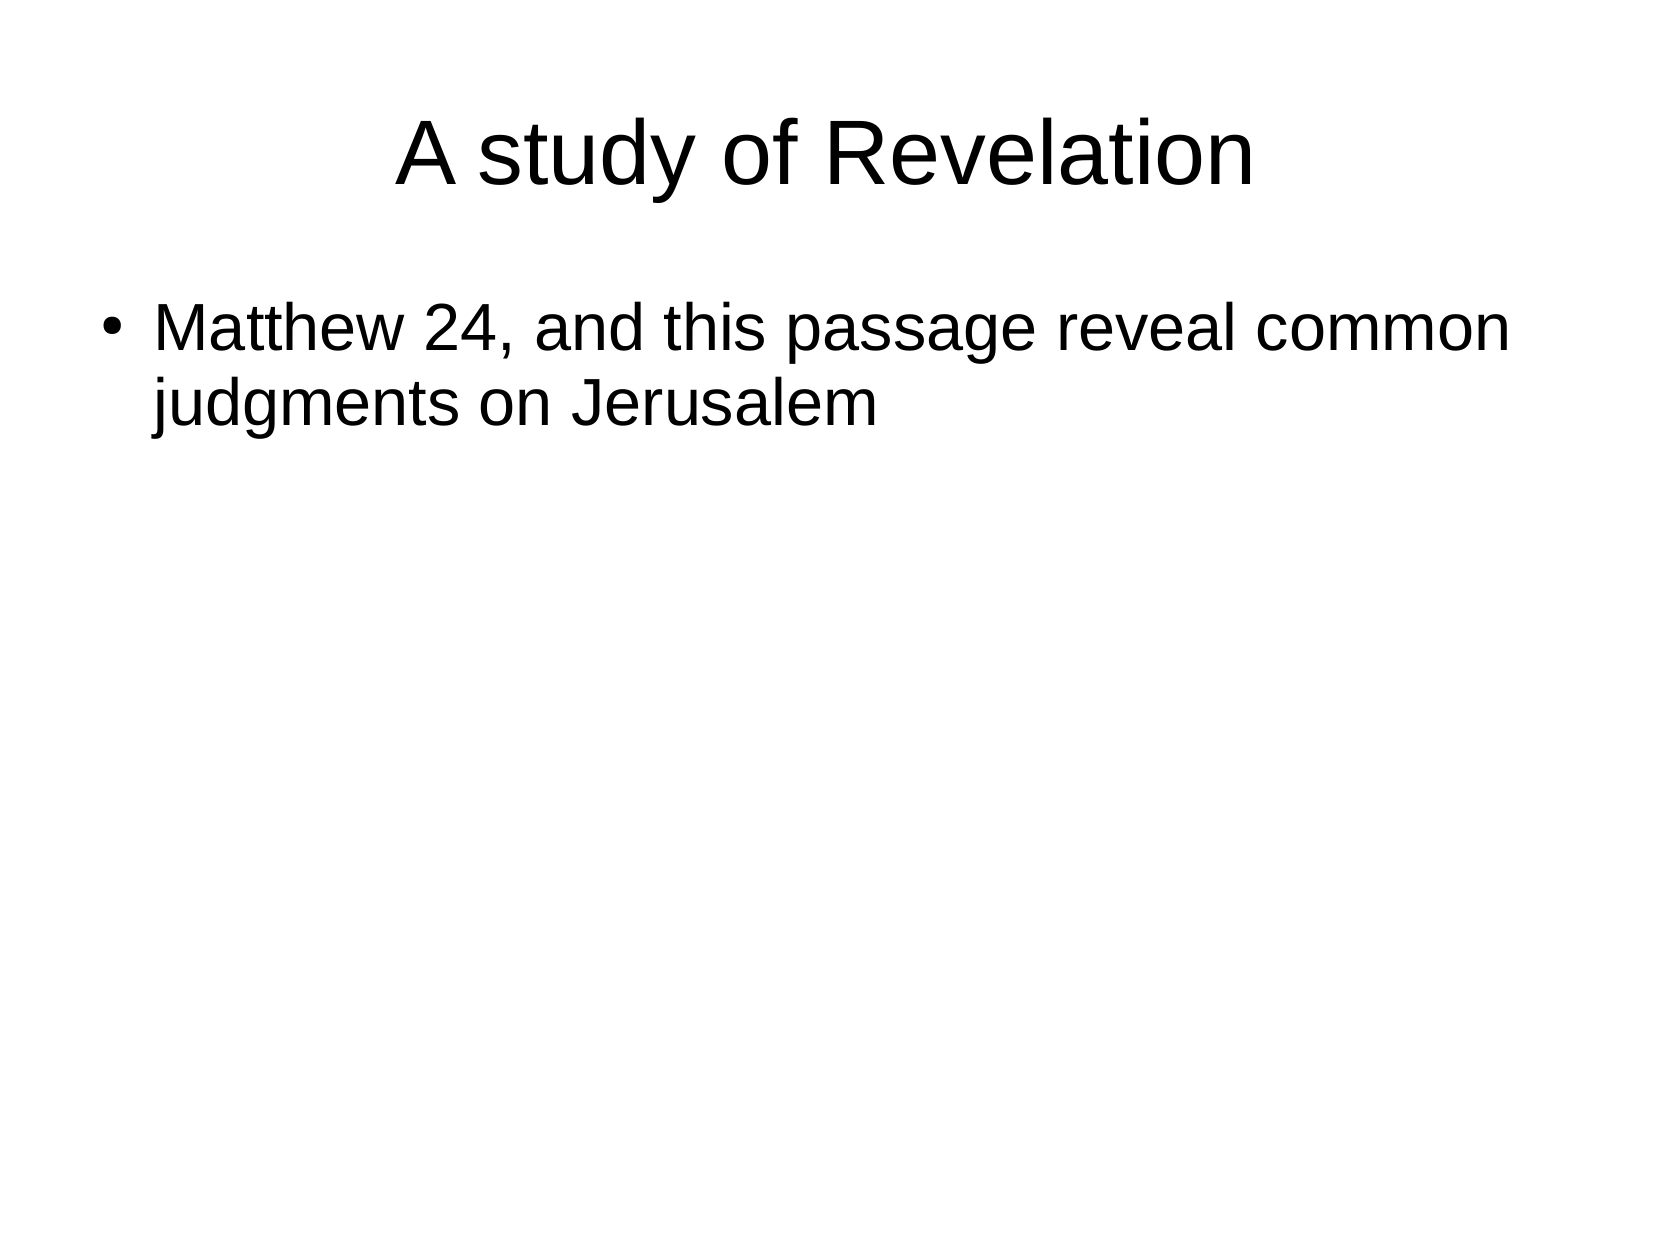

# A study of Revelation
Matthew 24, and this passage reveal common judgments on Jerusalem